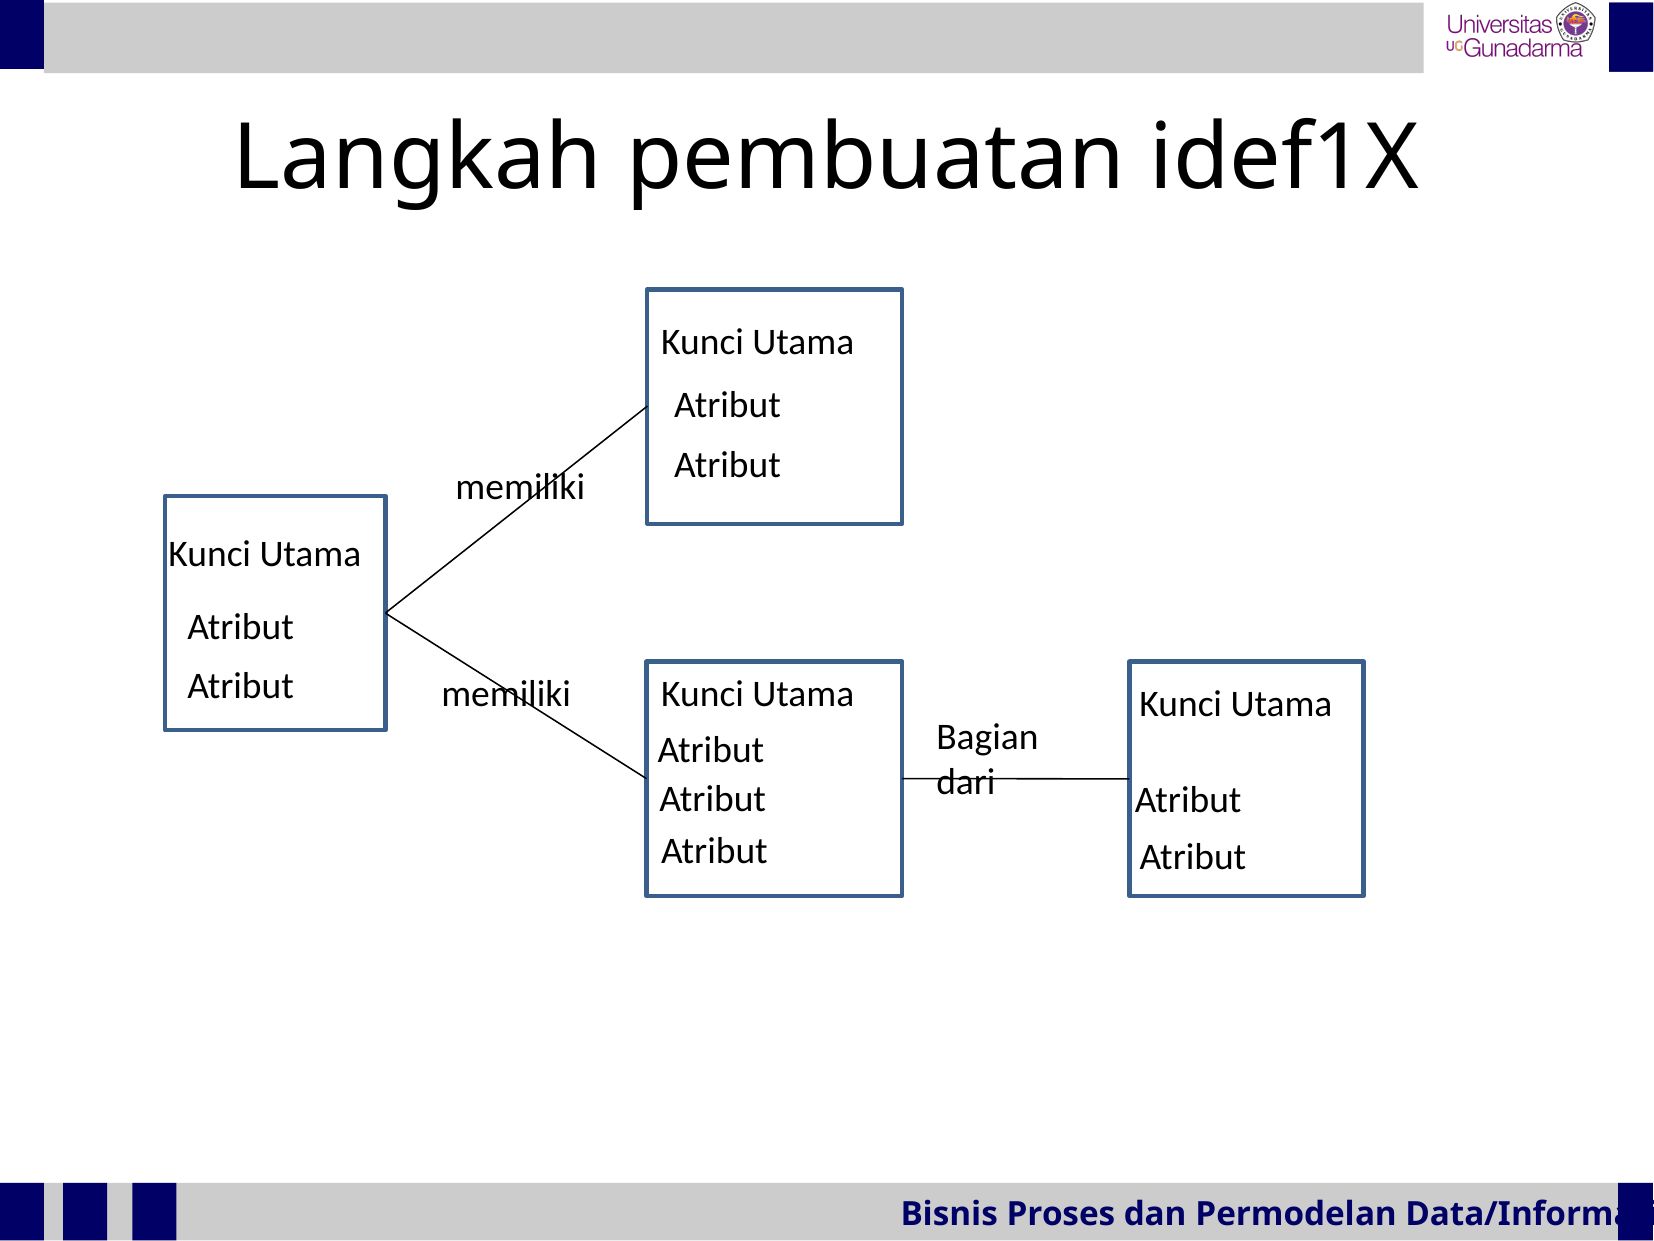

# Langkah pembuatan idef1X
Kunci Utama
Atribut
Atribut
memiliki
Kunci Utama
Atribut
Atribut
memiliki
Kunci Utama
Kunci Utama
Bagian dari
Atribut
Atribut
Atribut
Atribut
Atribut